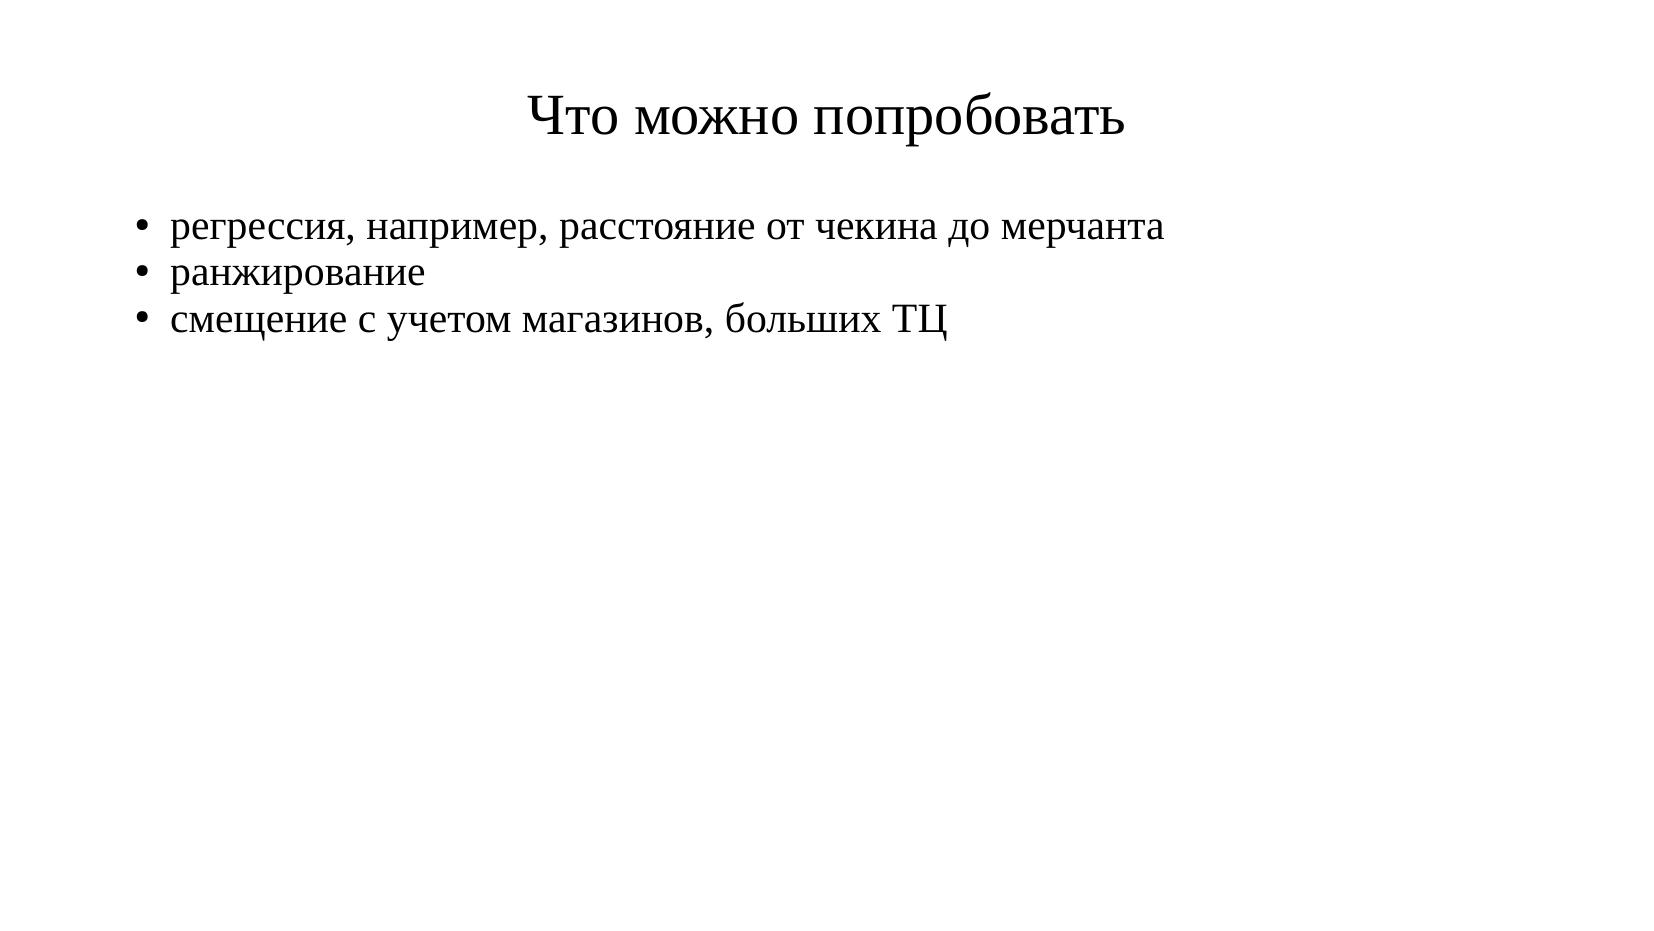

Что можно попробовать
регрессия, например, расстояние от чекина до мерчанта
ранжирование
смещение с учетом магазинов, больших ТЦ